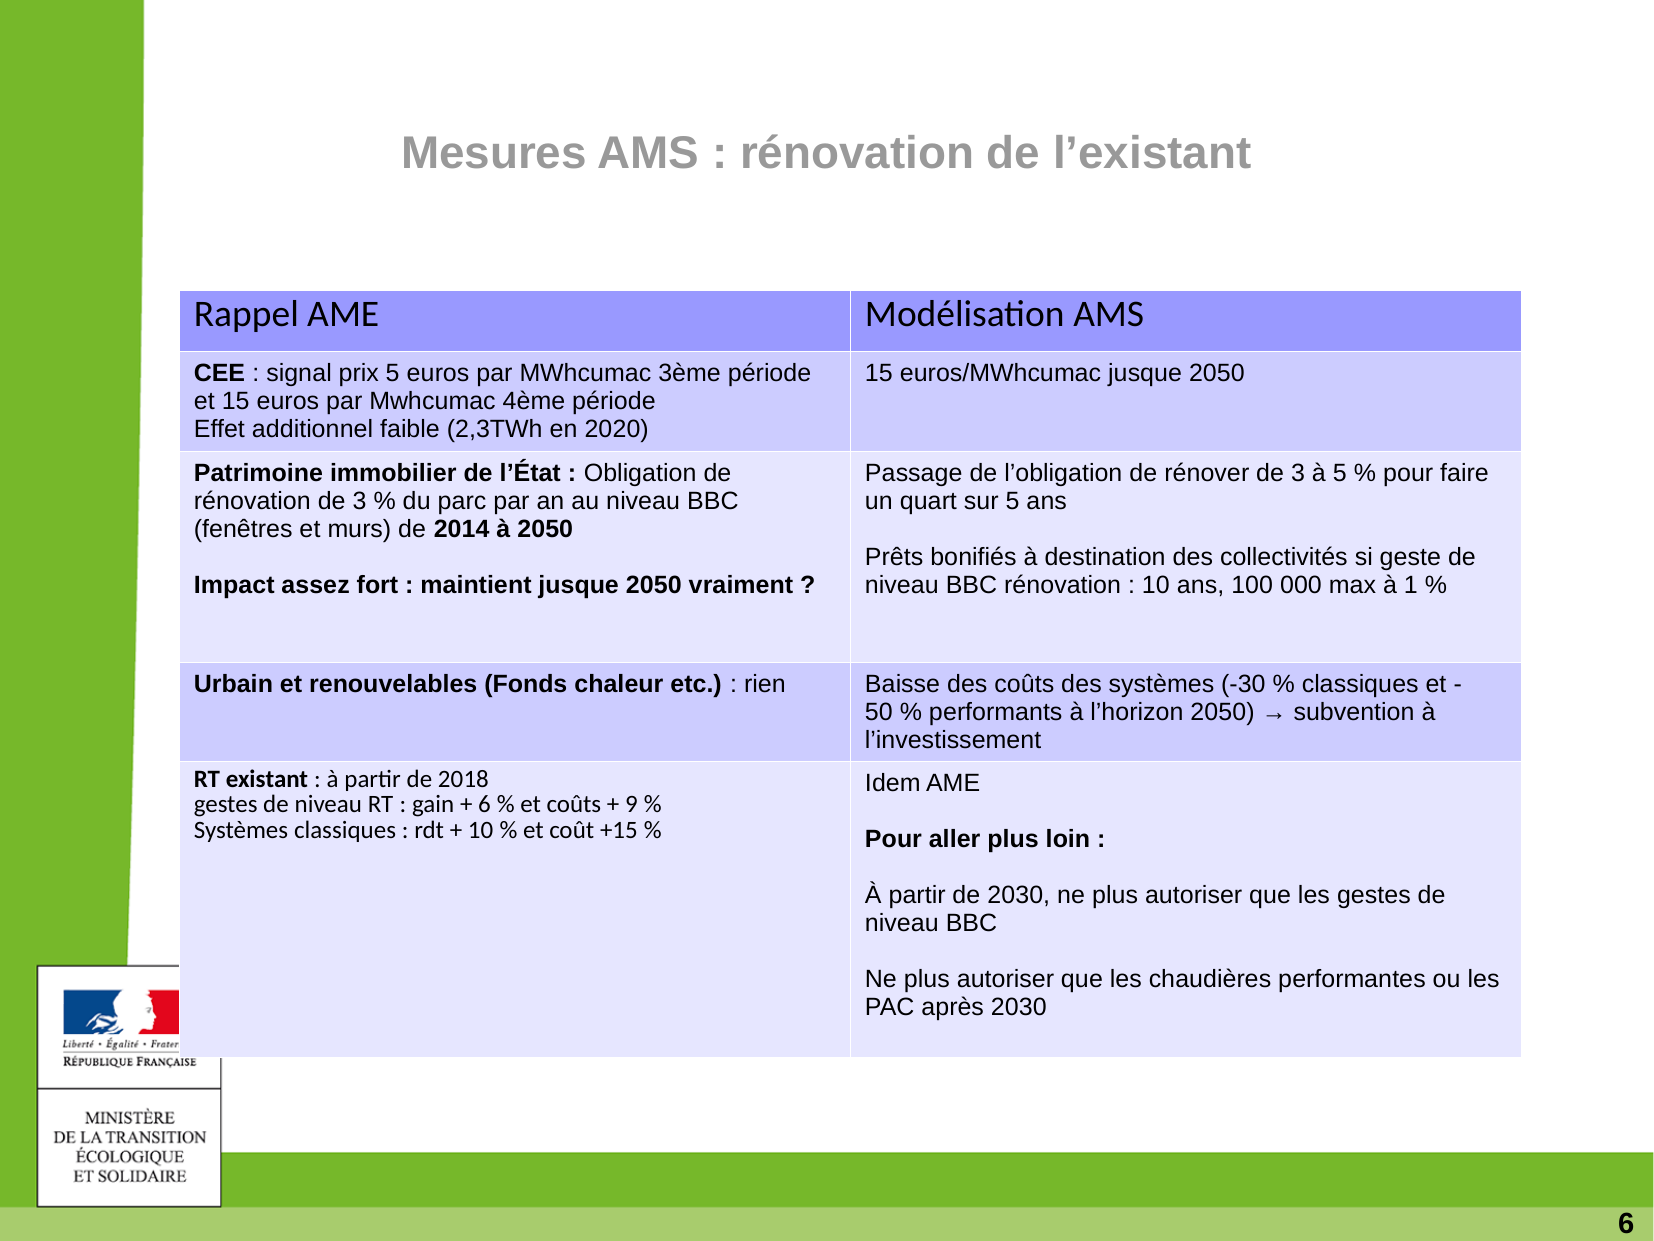

# Mesures AMS : rénovation de l’existant
| Rappel AME | Modélisation AMS |
| --- | --- |
| CEE : signal prix 5 euros par MWhcumac 3ème période et 15 euros par Mwhcumac 4ème période Effet additionnel faible (2,3TWh en 2020) | 15 euros/MWhcumac jusque 2050 |
| Patrimoine immobilier de l’État : Obligation de rénovation de 3 % du parc par an au niveau BBC (fenêtres et murs) de 2014 à 2050 Impact assez fort : maintient jusque 2050 vraiment ? | Passage de l’obligation de rénover de 3 à 5 % pour faire un quart sur 5 ans Prêts bonifiés à destination des collectivités si geste de niveau BBC rénovation : 10 ans, 100 000 max à 1 % |
| Urbain et renouvelables (Fonds chaleur etc.) : rien | Baisse des coûts des systèmes (-30 % classiques et -50 % performants à l’horizon 2050) → subvention à l’investissement |
| RT existant : à partir de 2018 gestes de niveau RT : gain + 6 % et coûts + 9 % Systèmes classiques : rdt + 10 % et coût +15 % | Idem AME Pour aller plus loin : À partir de 2030, ne plus autoriser que les gestes de niveau BBC Ne plus autoriser que les chaudières performantes ou les PAC après 2030 |